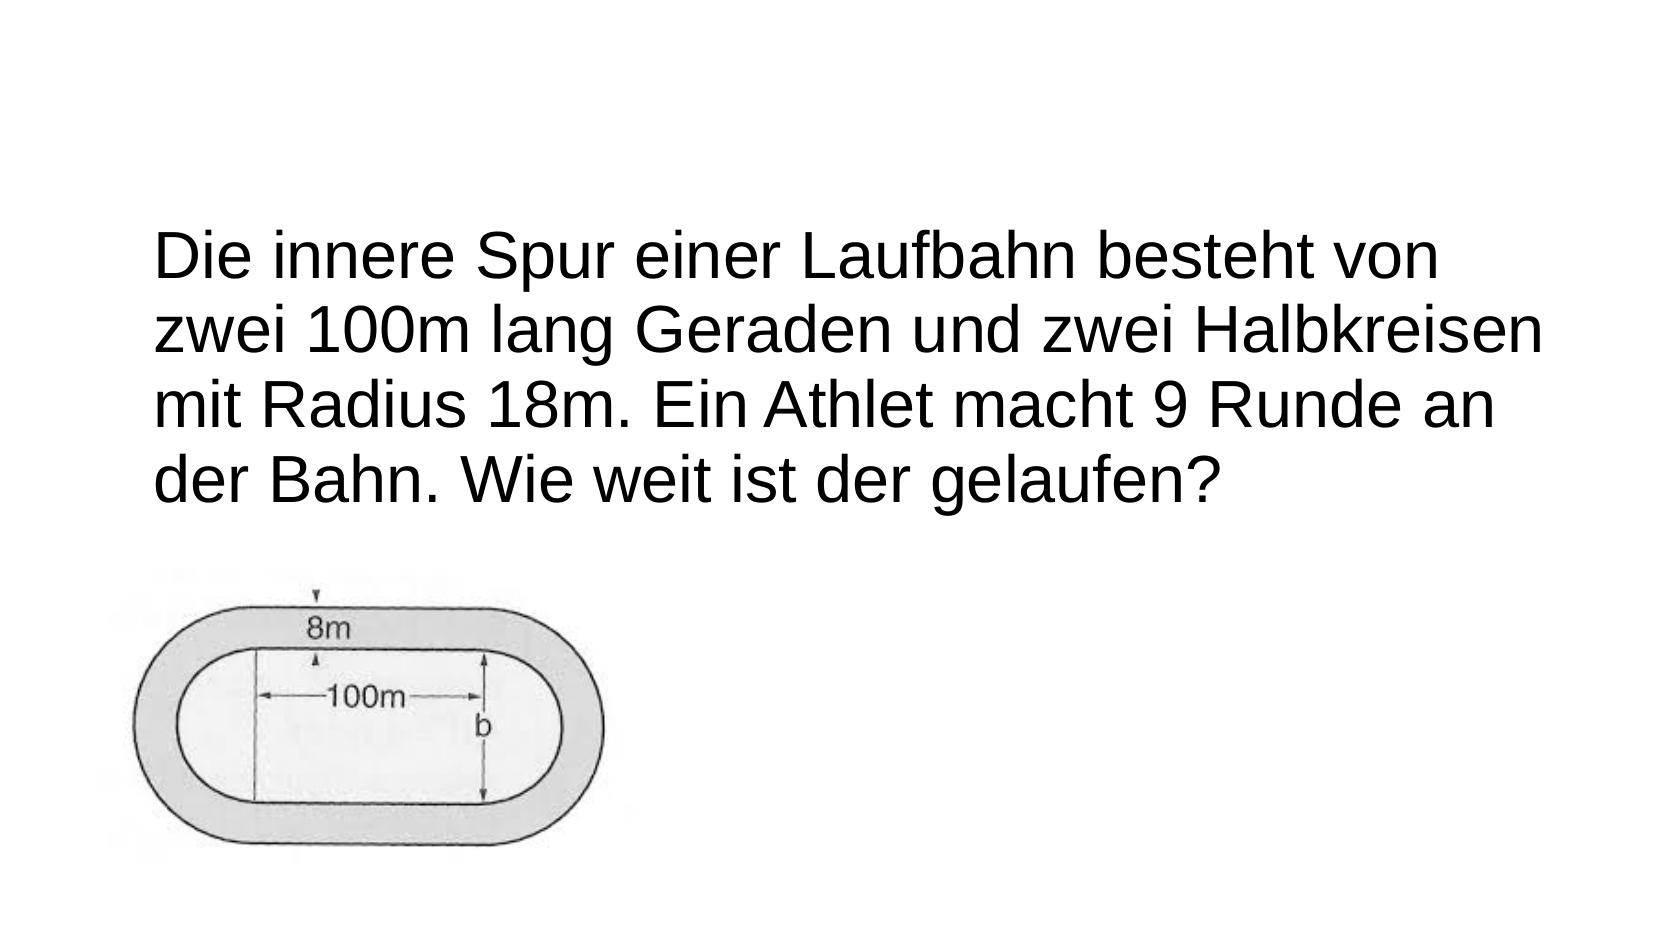

#
Die innere Spur einer Laufbahn besteht von zwei 100m lang Geraden und zwei Halbkreisen mit Radius 18m. Ein Athlet macht 9 Runde an der Bahn. Wie weit ist der gelaufen?